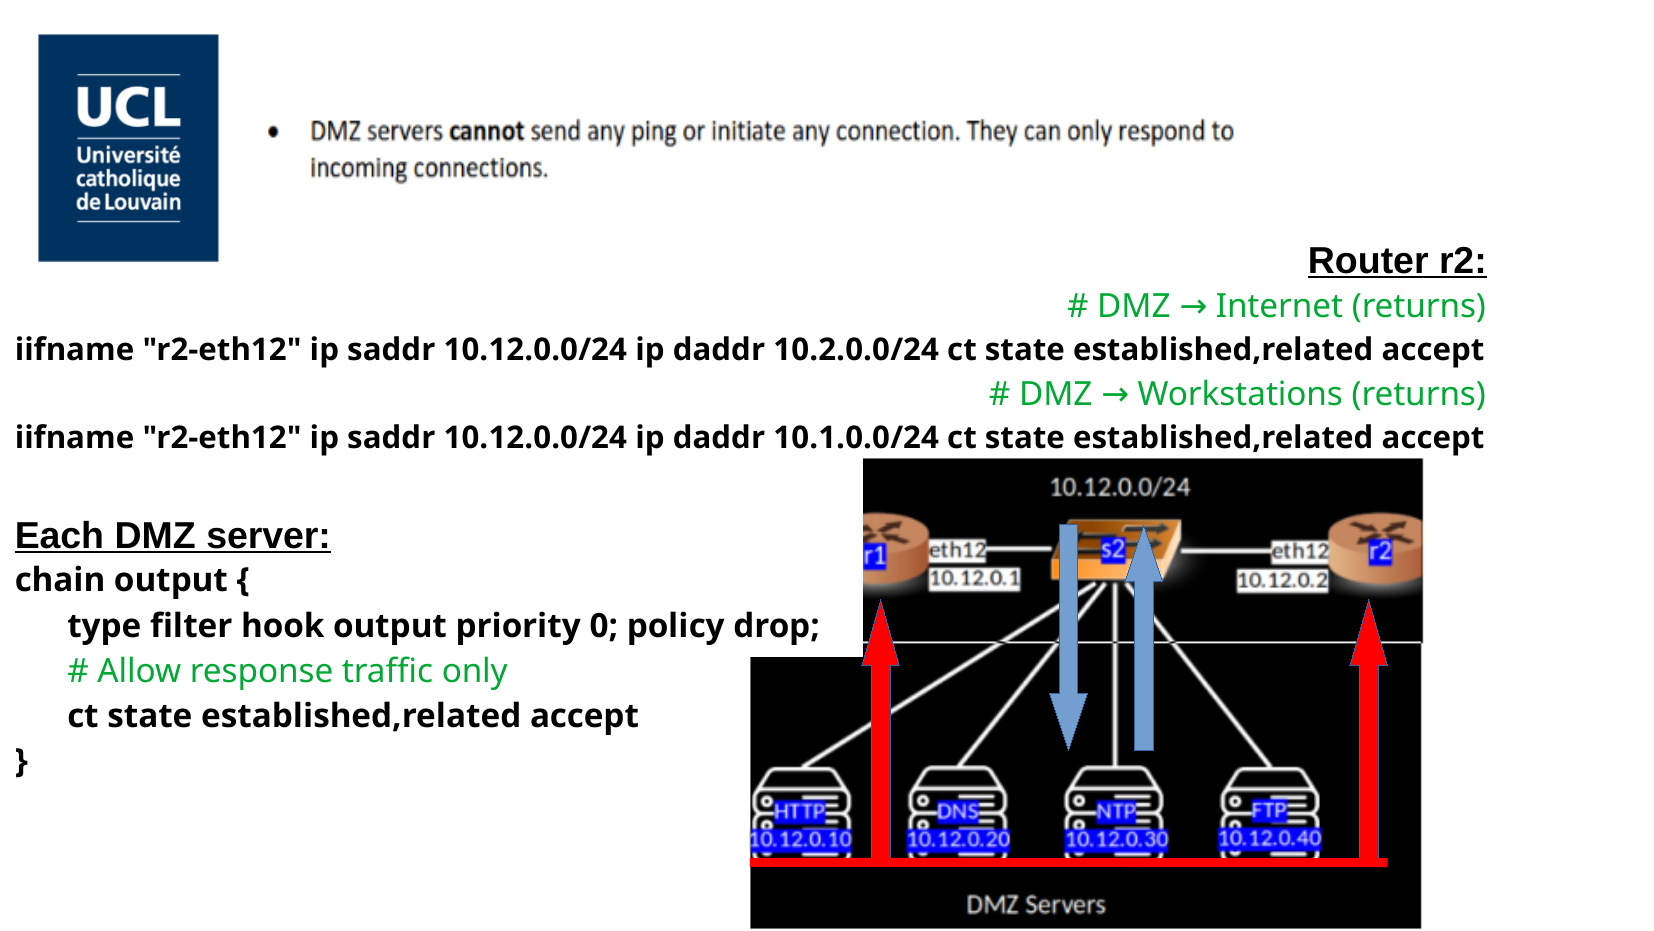

Router r2:
# DMZ → Internet (returns)
iifname "r2-eth12" ip saddr 10.12.0.0/24 ip daddr 10.2.0.0/24 ct state established,related accept
# DMZ → Workstations (returns)
iifname "r2-eth12" ip saddr 10.12.0.0/24 ip daddr 10.1.0.0/24 ct state established,related accept
Each DMZ server:
chain output {
 type filter hook output priority 0; policy drop;
 # Allow response traffic only
 ct state established,related accept
}